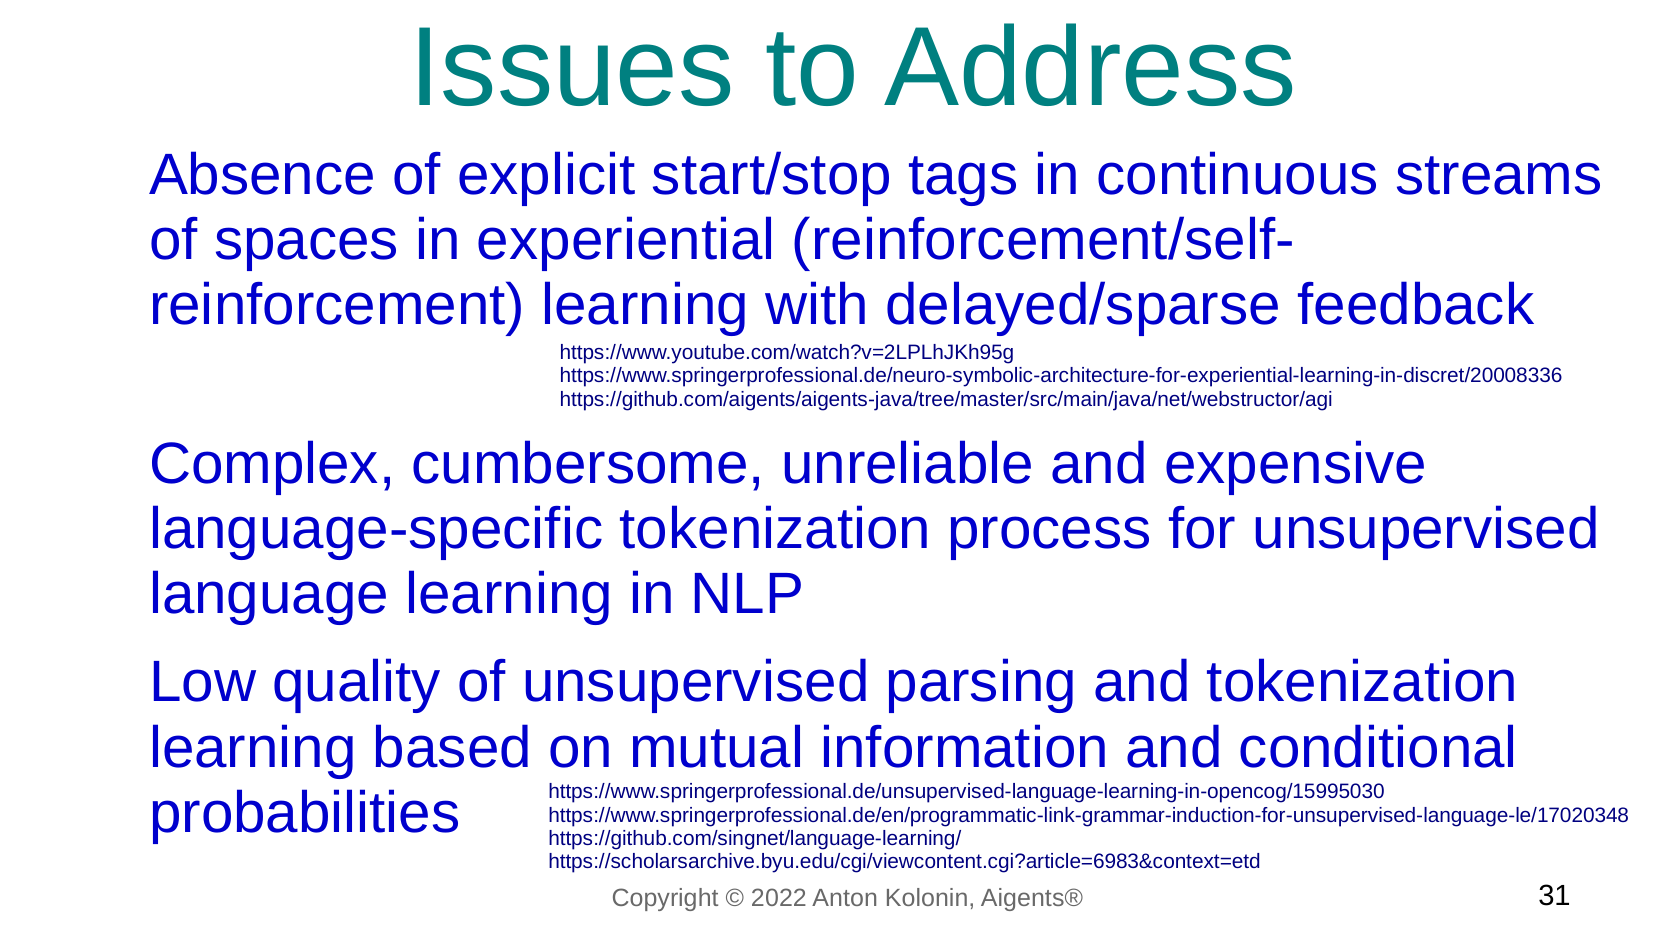

Issues to Address
Absence of explicit start/stop tags in continuous streams of spaces in experiential (reinforcement/self-reinforcement) learning with delayed/sparse feedback
Complex, cumbersome, unreliable and expensive language-specific tokenization process for unsupervised language learning in NLP
Low quality of unsupervised parsing and tokenization learning based on mutual information and conditional probabilities
https://www.youtube.com/watch?v=2LPLhJKh95g
https://www.springerprofessional.de/neuro-symbolic-architecture-for-experiential-learning-in-discret/20008336
https://github.com/aigents/aigents-java/tree/master/src/main/java/net/webstructor/agi
https://www.springerprofessional.de/unsupervised-language-learning-in-opencog/15995030
https://www.springerprofessional.de/en/programmatic-link-grammar-induction-for-unsupervised-language-le/17020348
https://github.com/singnet/language-learning/
https://scholarsarchive.byu.edu/cgi/viewcontent.cgi?article=6983&context=etd
Copyright © 2022 Anton Kolonin, Aigents®
31